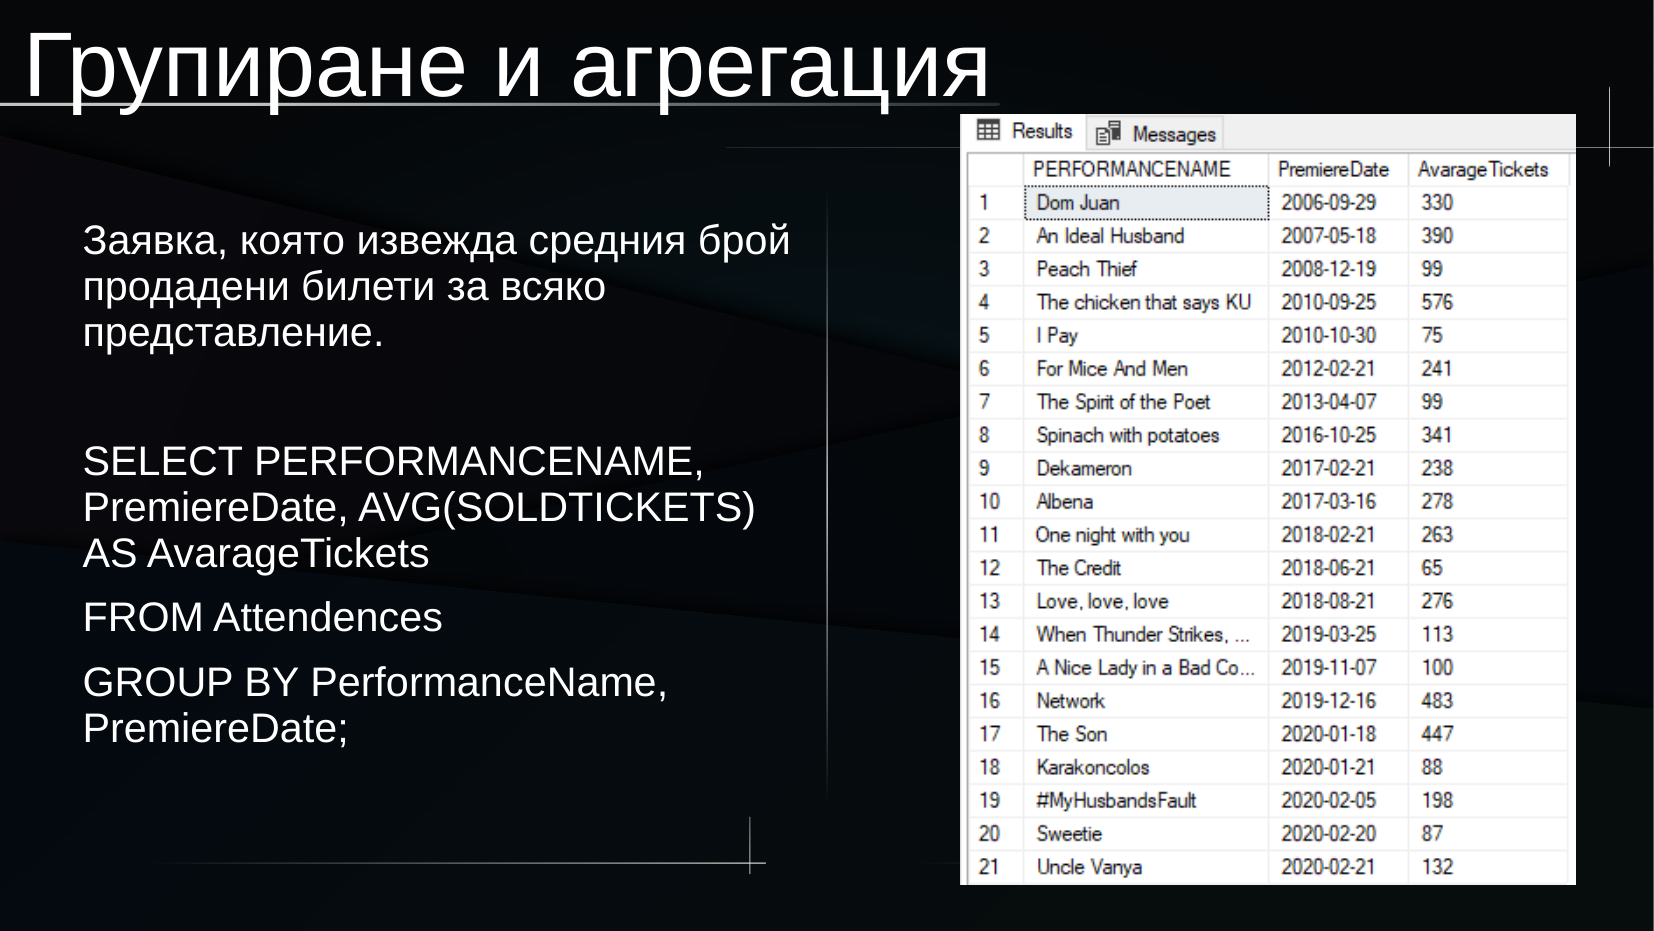

# Групиране и агрегация
Заявка, която извежда средния брой продадени билети за всяко представление.
SELECT PERFORMANCENAME, PremiereDate, AVG(SOLDTICKETS) AS AvarageTickets
FROM Attendences
GROUP BY PerformanceName, PremiereDate;